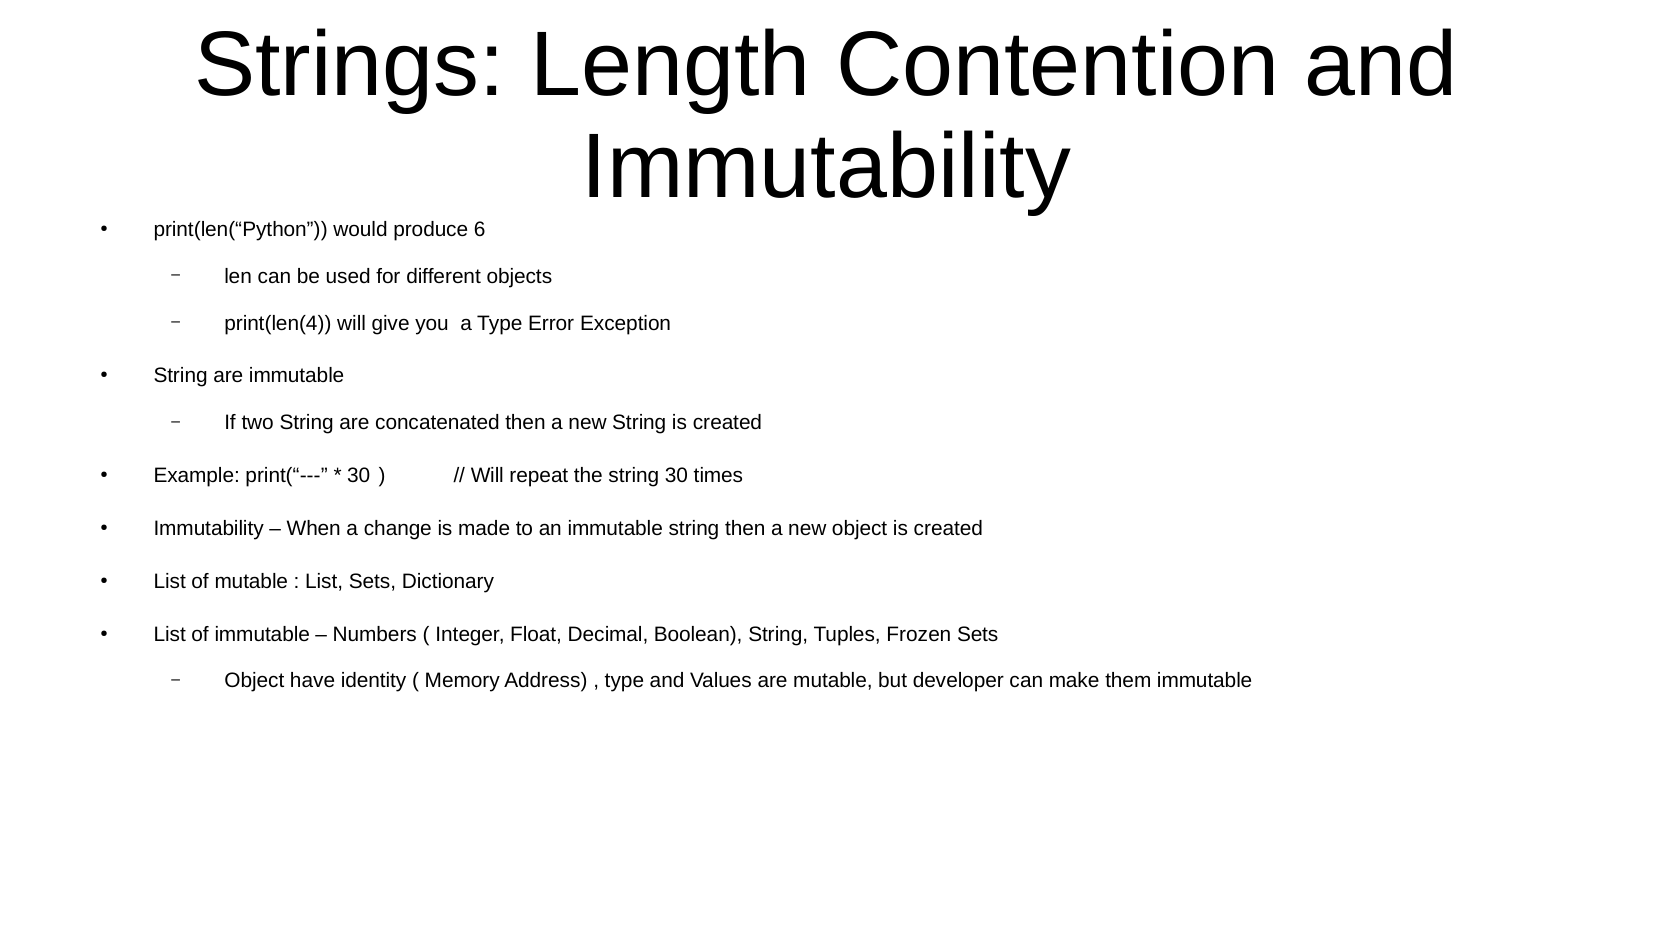

# Strings: Length Contention and Immutability
print(len(“Python”)) would produce 6
len can be used for different objects
print(len(4)) will give you a Type Error Exception
String are immutable
If two String are concatenated then a new String is created
Example: print(“---” * 30	)	// Will repeat the string 30 times
Immutability – When a change is made to an immutable string then a new object is created
List of mutable : List, Sets, Dictionary
List of immutable – Numbers ( Integer, Float, Decimal, Boolean), String, Tuples, Frozen Sets
Object have identity ( Memory Address) , type and Values are mutable, but developer can make them immutable